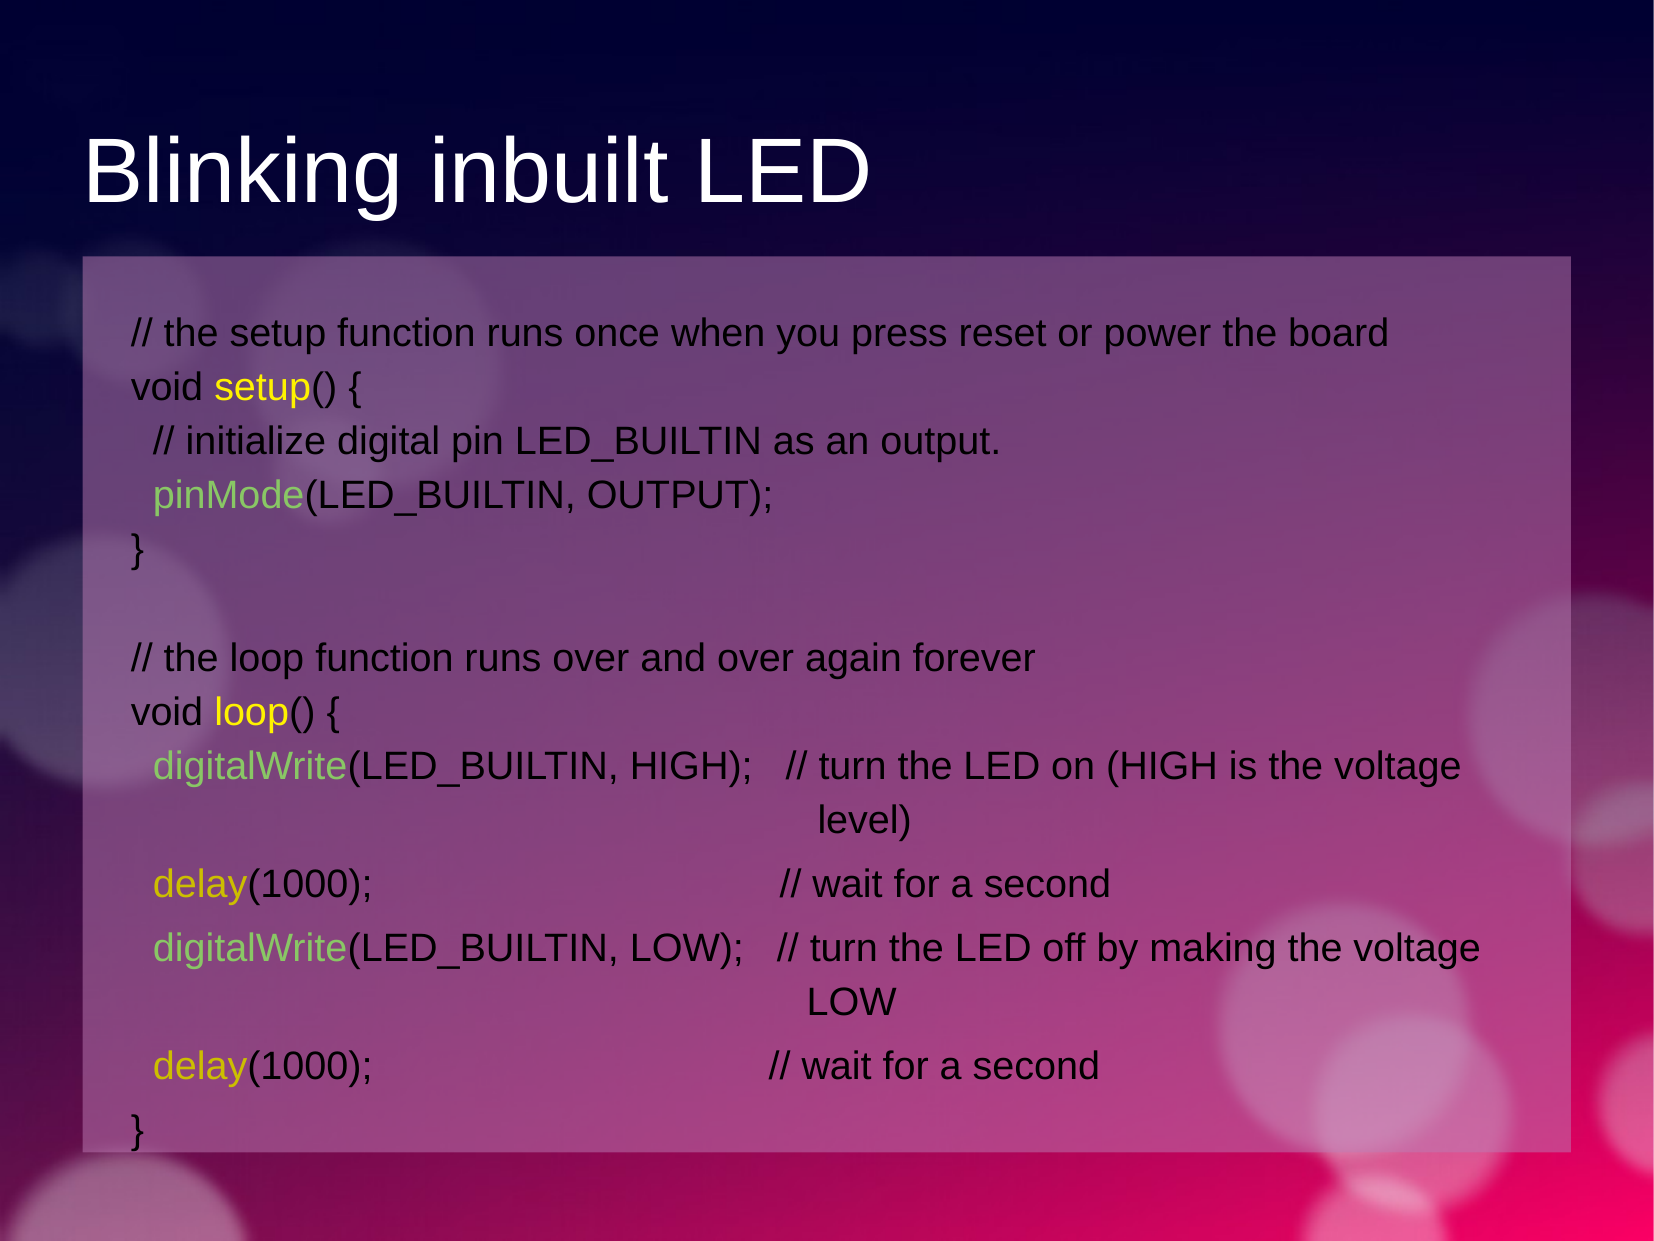

# Blinking inbuilt LED
// the setup function runs once when you press reset or power the board
void setup() {
 // initialize digital pin LED_BUILTIN as an output.
 pinMode(LED_BUILTIN, OUTPUT);
}
// the loop function runs over and over again forever
void loop() {
 digitalWrite(LED_BUILTIN, HIGH); // turn the LED on (HIGH is the voltage
 level)
 delay(1000); 		 // wait for a second
 digitalWrite(LED_BUILTIN, LOW); // turn the LED off by making the voltage
 LOW
 delay(1000); 		 // wait for a second
}